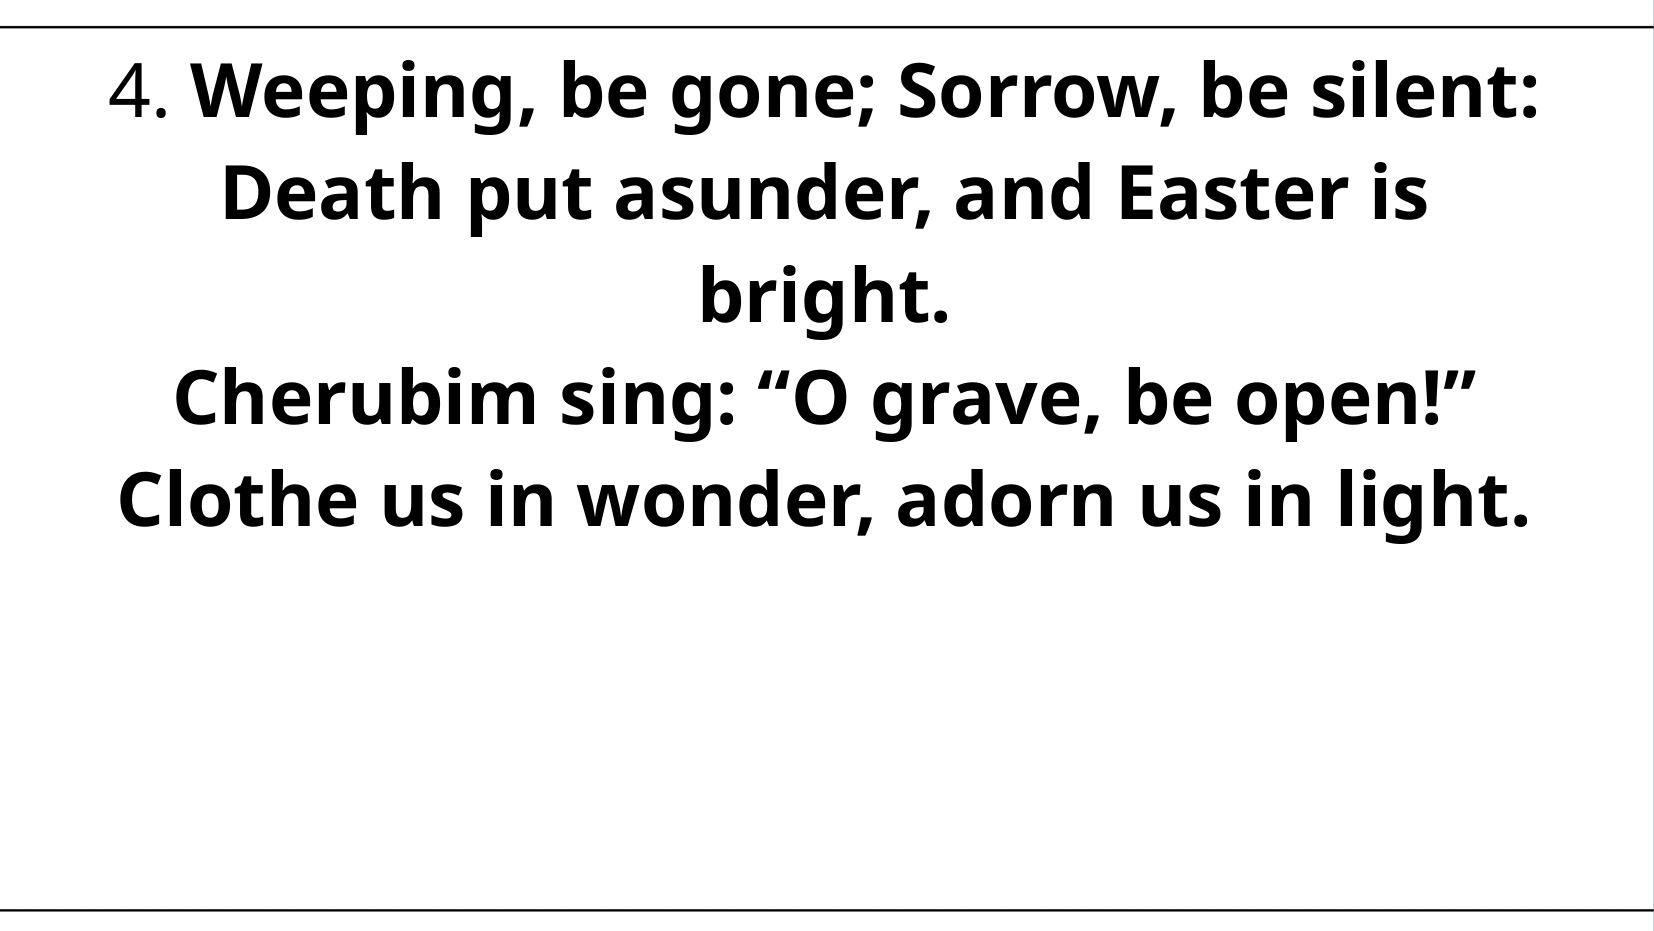

4. Weeping, be gone; Sorrow, be silent:
Death put asunder, and Easter is bright.
Cherubim sing: “O grave, be open!”
Clothe us in wonder, adorn us in light.